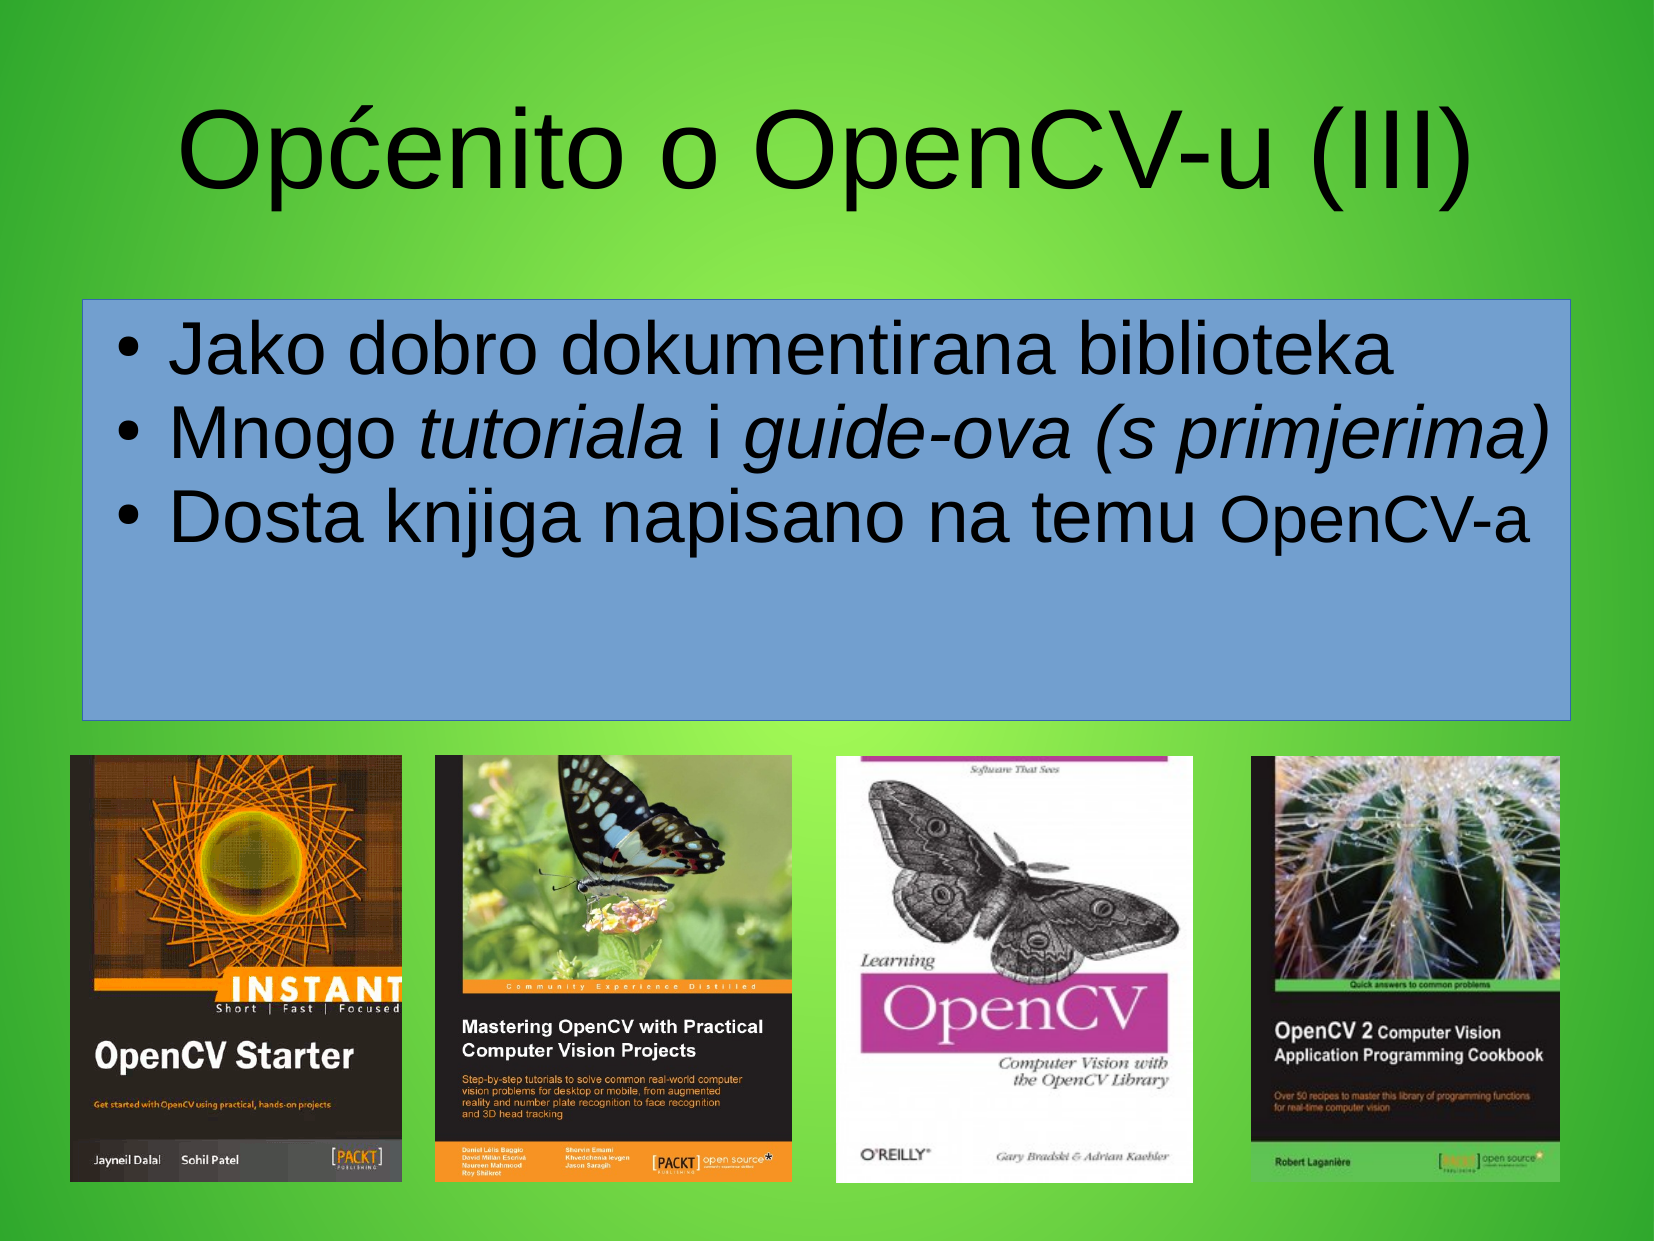

# Općenito o OpenCV-u (III)
Jako dobro dokumentirana biblioteka
Mnogo tutoriala i guide-ova (s primjerima)
Dosta knjiga napisano na temu OpenCV-a